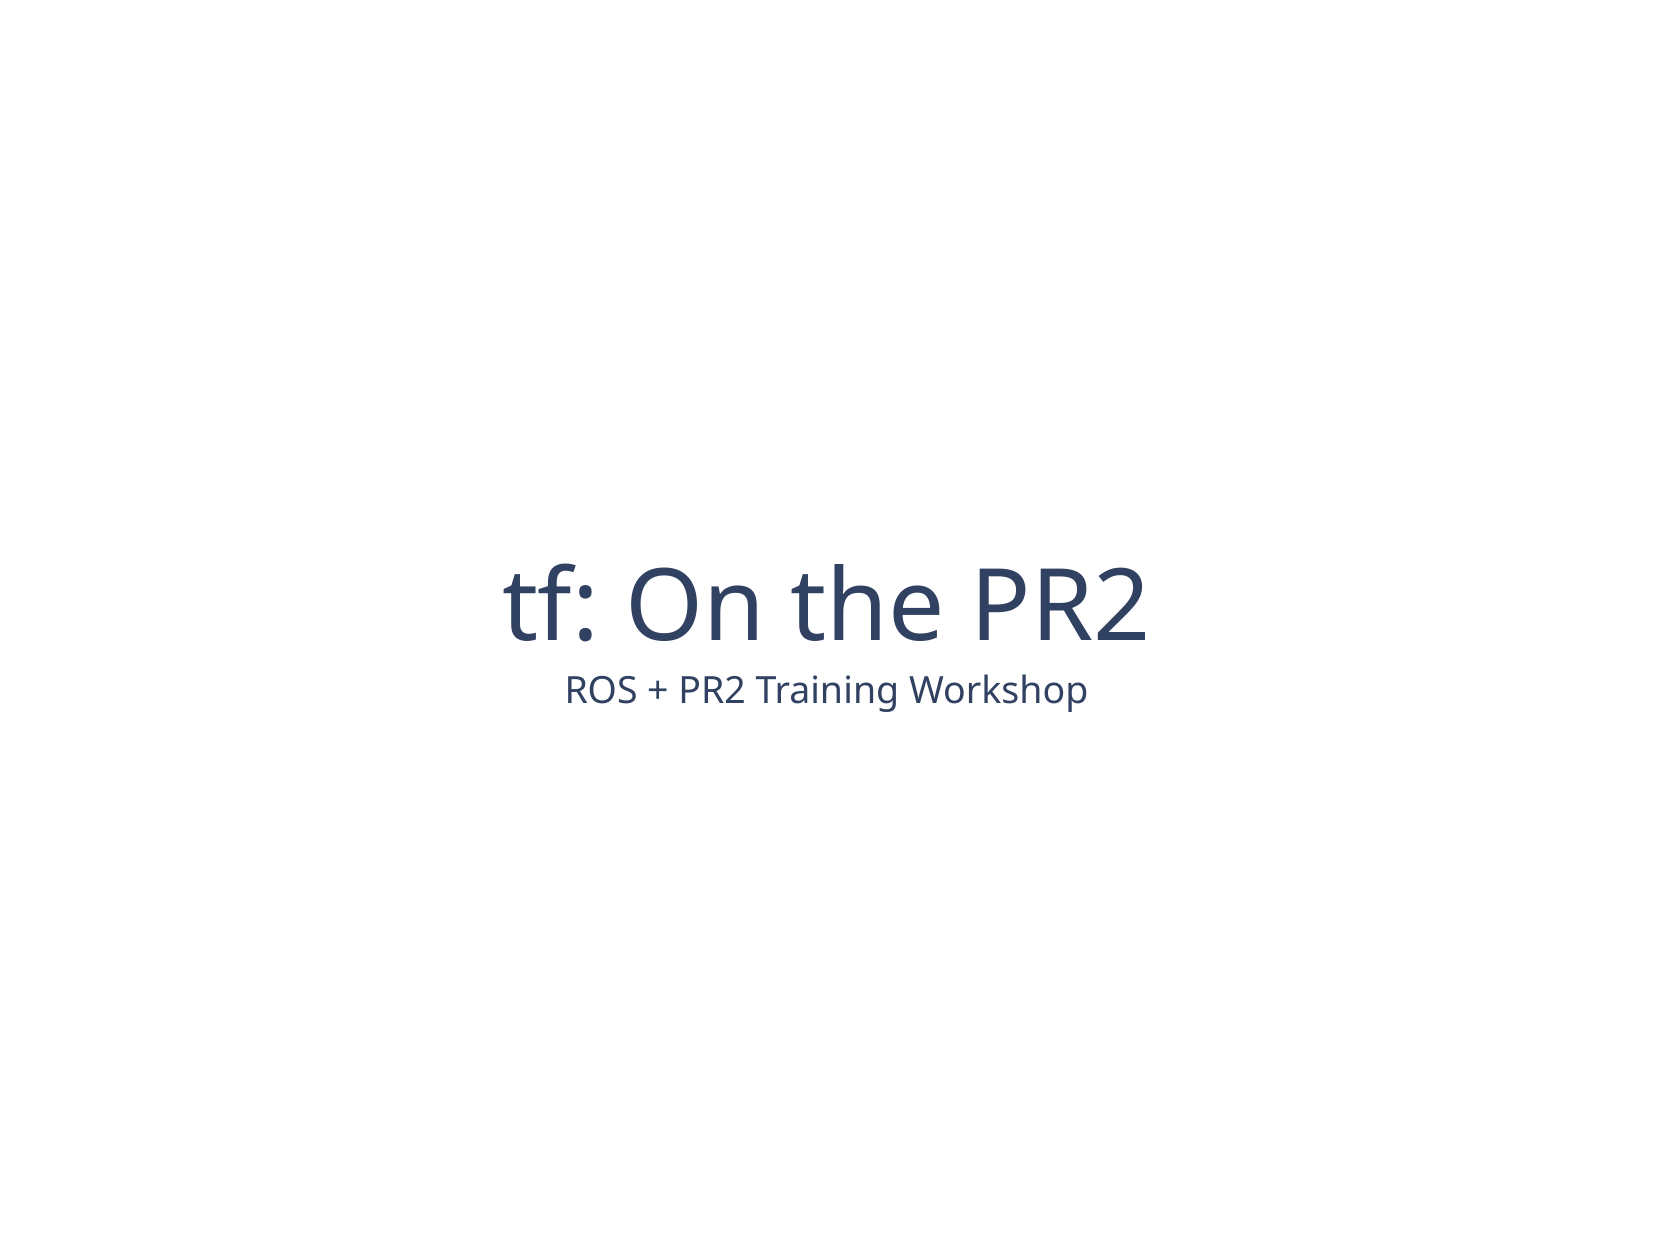

tf: On the PR2
ROS + PR2 Training Workshop